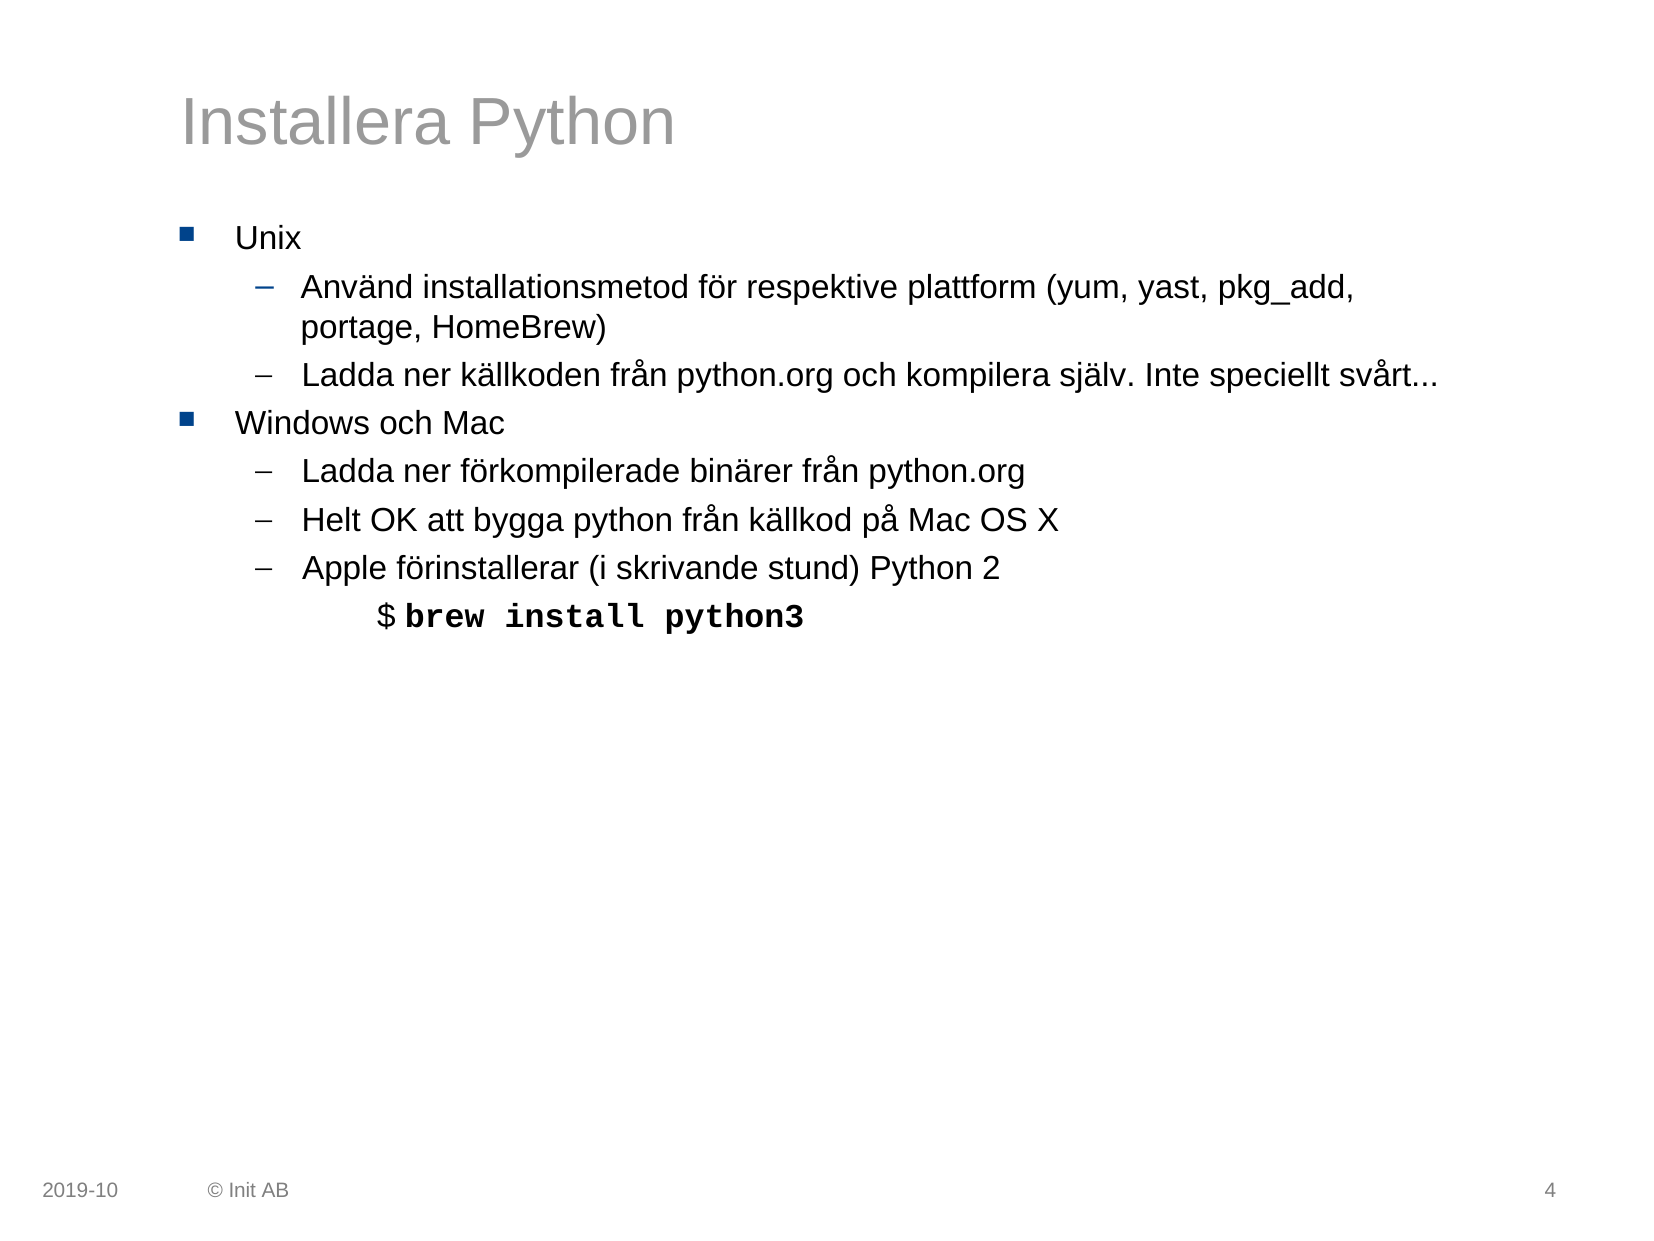

Installera Python
Unix
Använd installationsmetod för respektive plattform (yum, yast, pkg_add, portage, HomeBrew)
Ladda ner källkoden från python.org och kompilera själv. Inte speciellt svårt...
Windows och Mac
Ladda ner förkompilerade binärer från python.org
Helt OK att bygga python från källkod på Mac OS X
Apple förinstallerar (i skrivande stund) Python 2
 $ brew install python3
2019-10
© Init AB